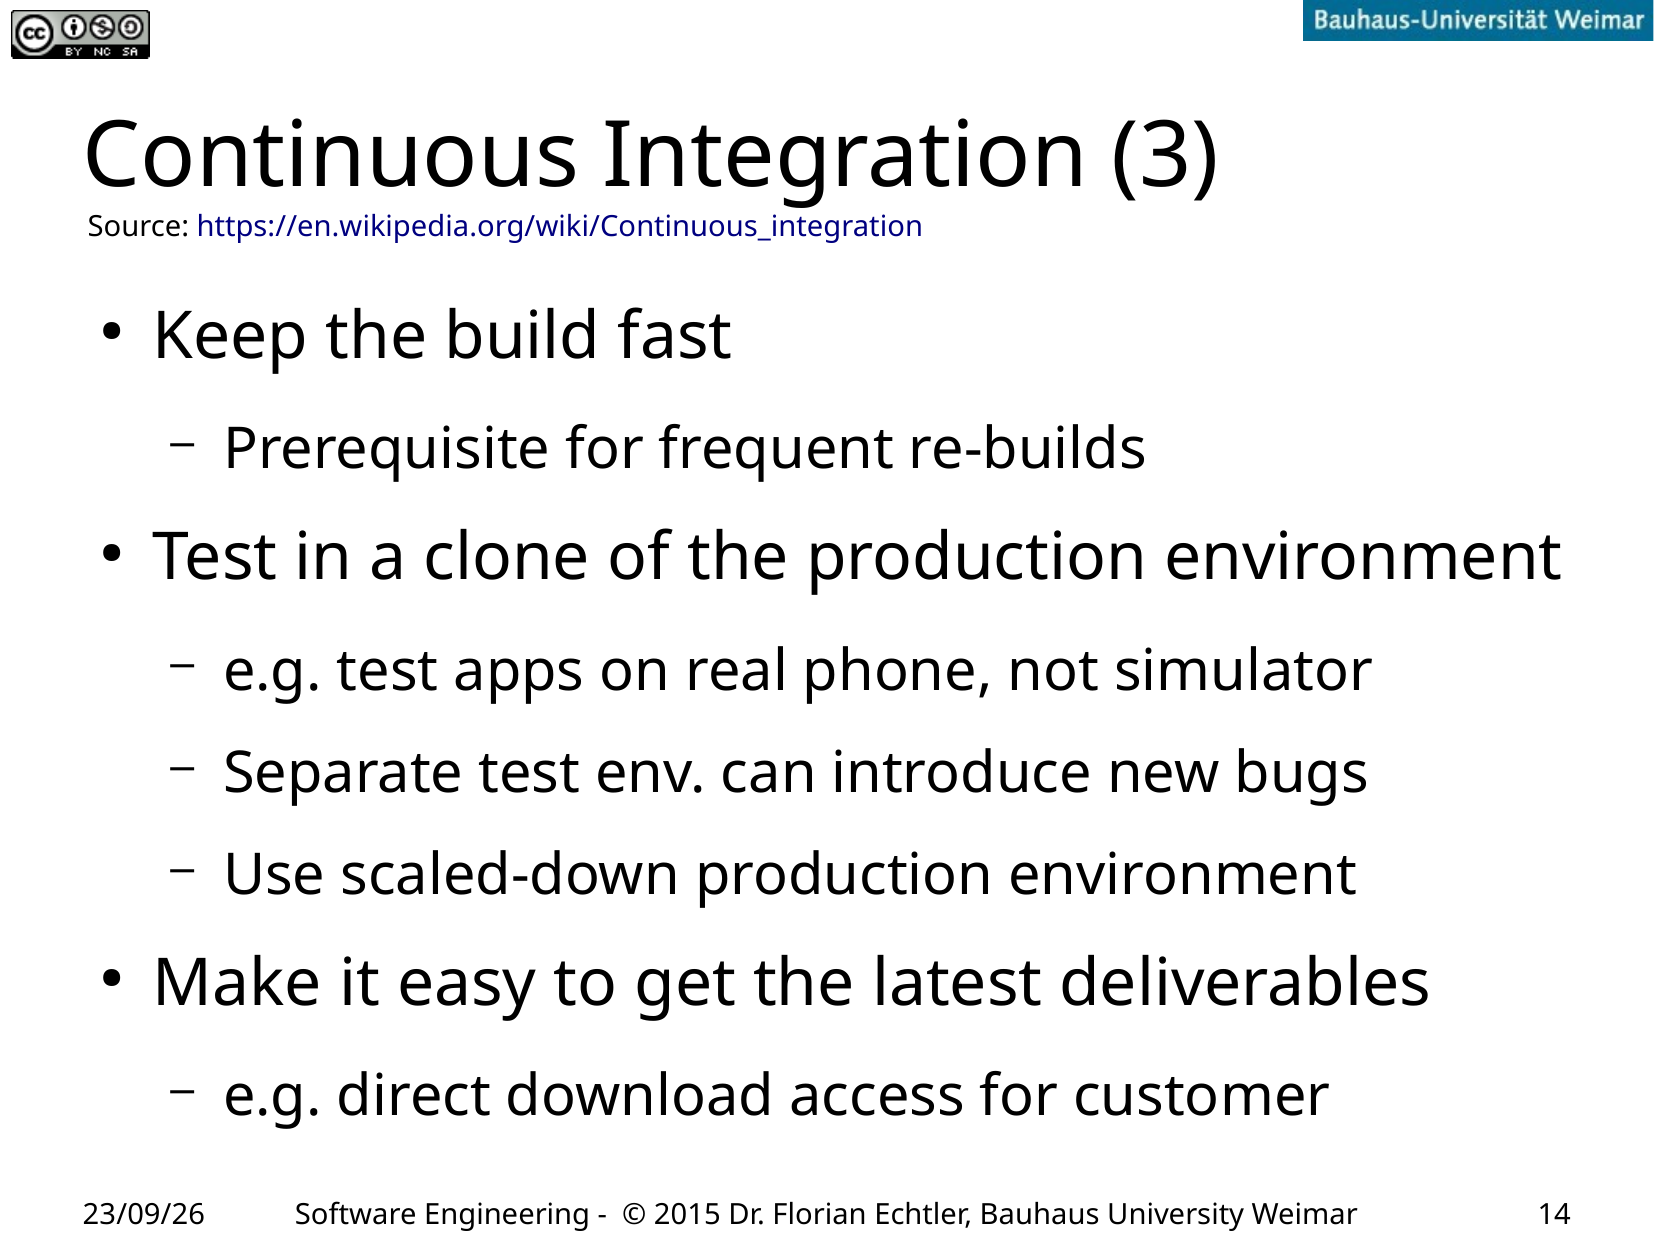

# Continuous Integration (3)
Source: https://en.wikipedia.org/wiki/Continuous_integration
Keep the build fast
Prerequisite for frequent re-builds
Test in a clone of the production environment
e.g. test apps on real phone, not simulator
Separate test env. can introduce new bugs
Use scaled-down production environment
Make it easy to get the latest deliverables
e.g. direct download access for customer
Software Engineering - © 2015 Dr. Florian Echtler, Bauhaus University Weimar
14